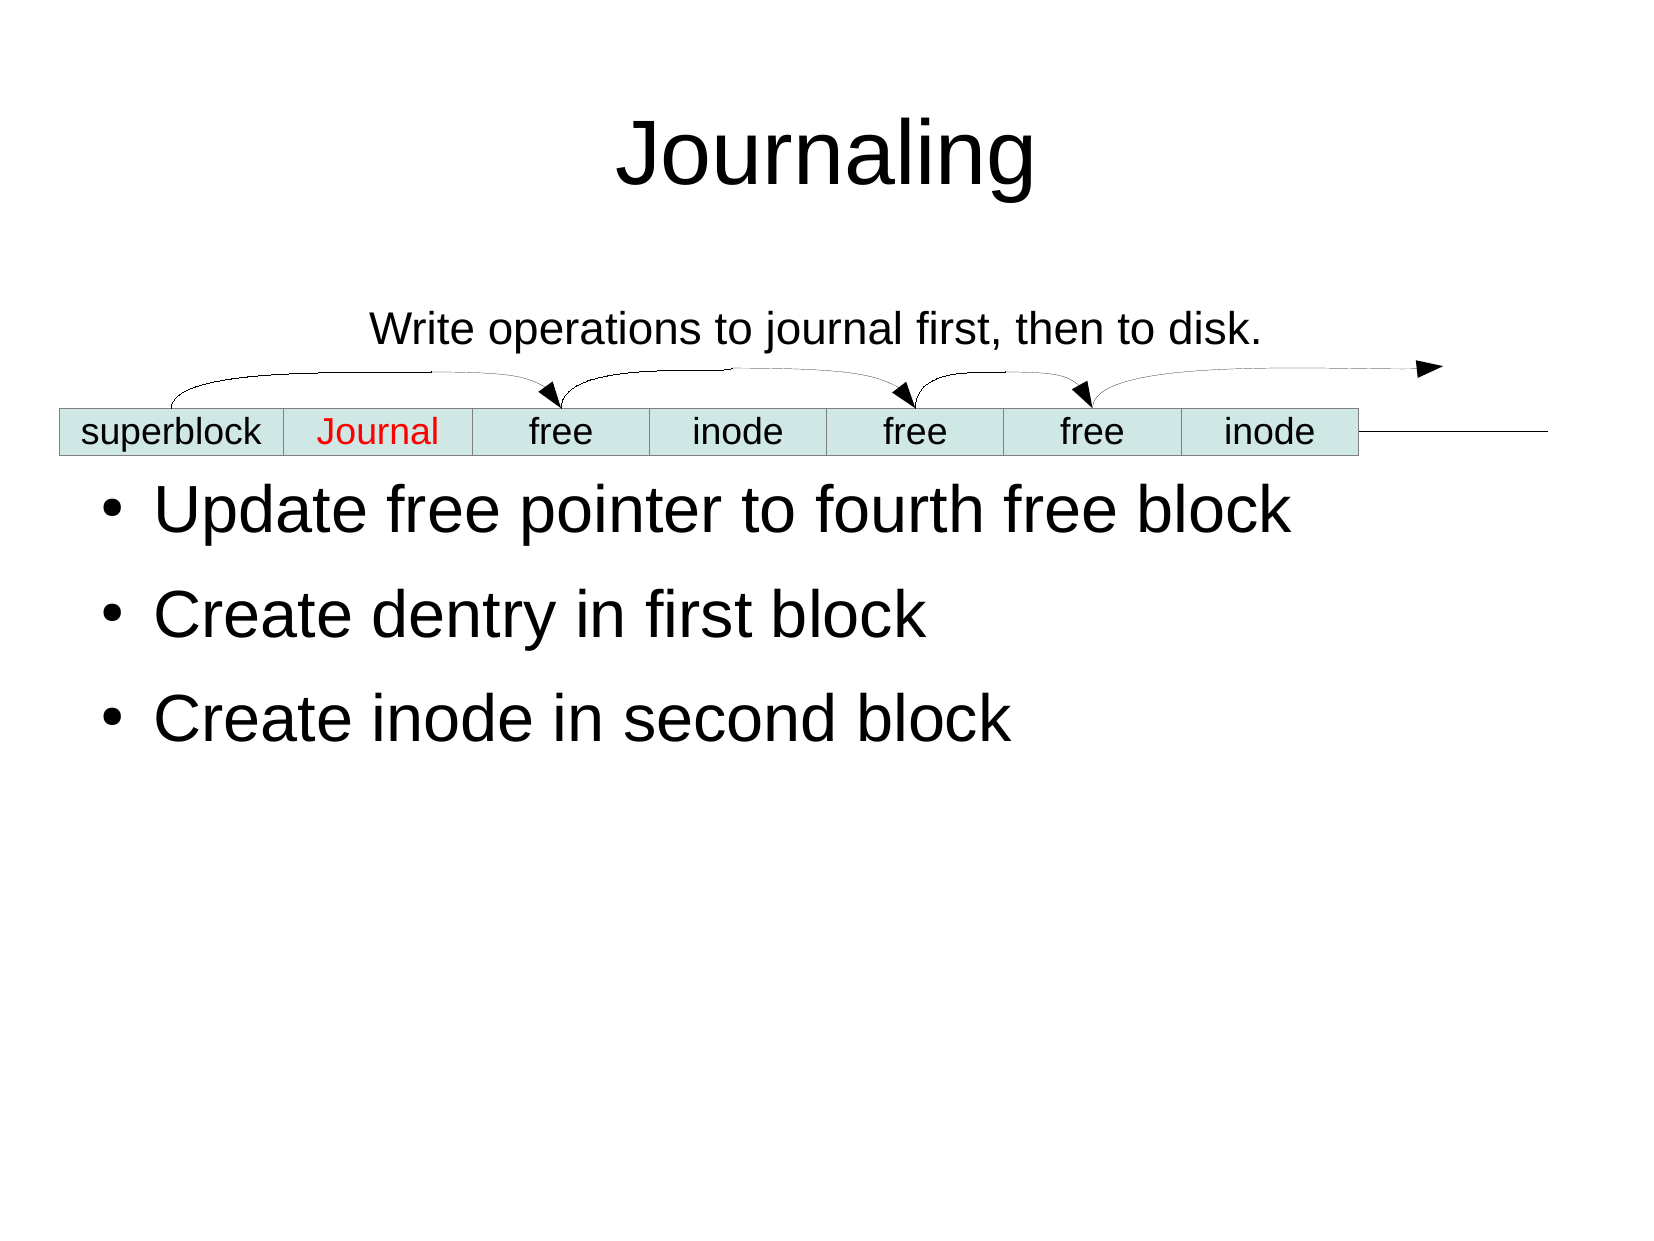

# Journaling
Write operations to journal first, then to disk.
superblock
Journal
free
inode
free
free
inode
Update free pointer to fourth free block
Create dentry in first block
Create inode in second block